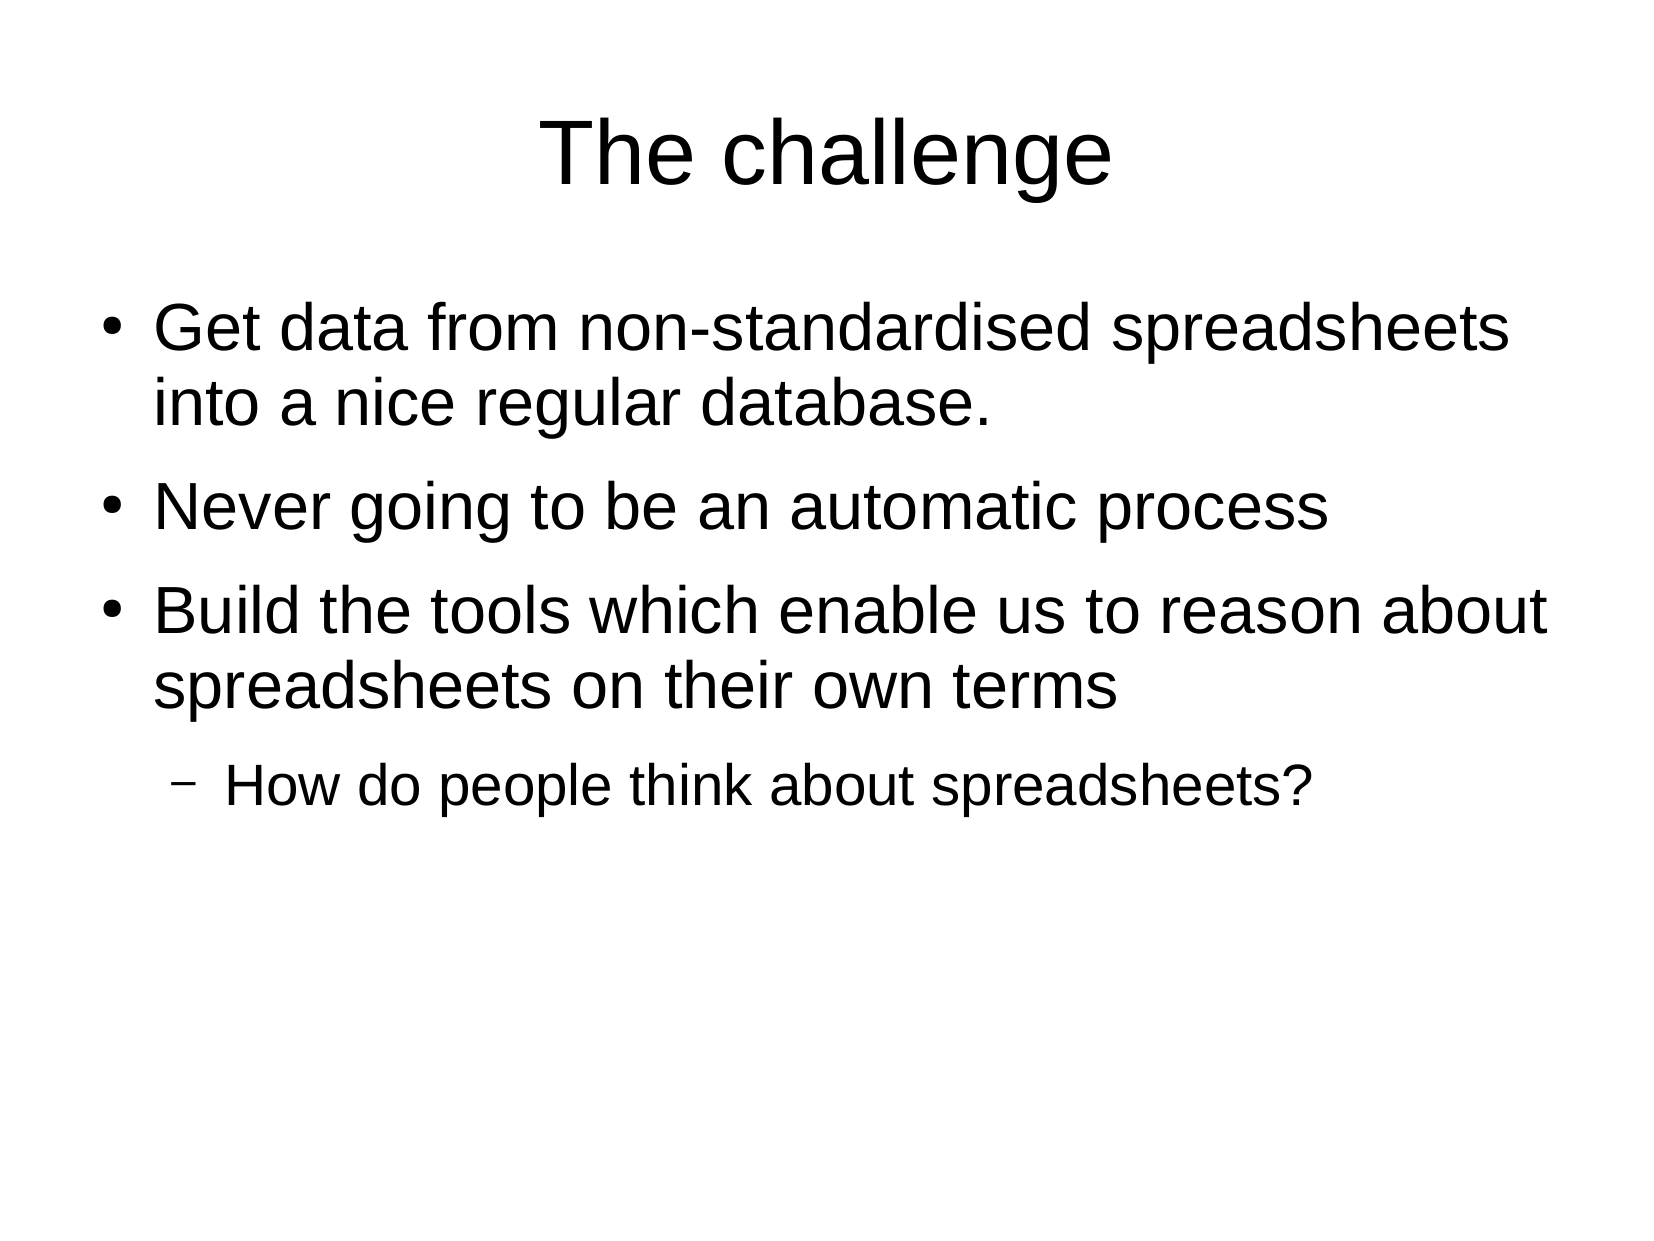

# The challenge
Get data from non-standardised spreadsheets into a nice regular database.
Never going to be an automatic process
Build the tools which enable us to reason about spreadsheets on their own terms
How do people think about spreadsheets?